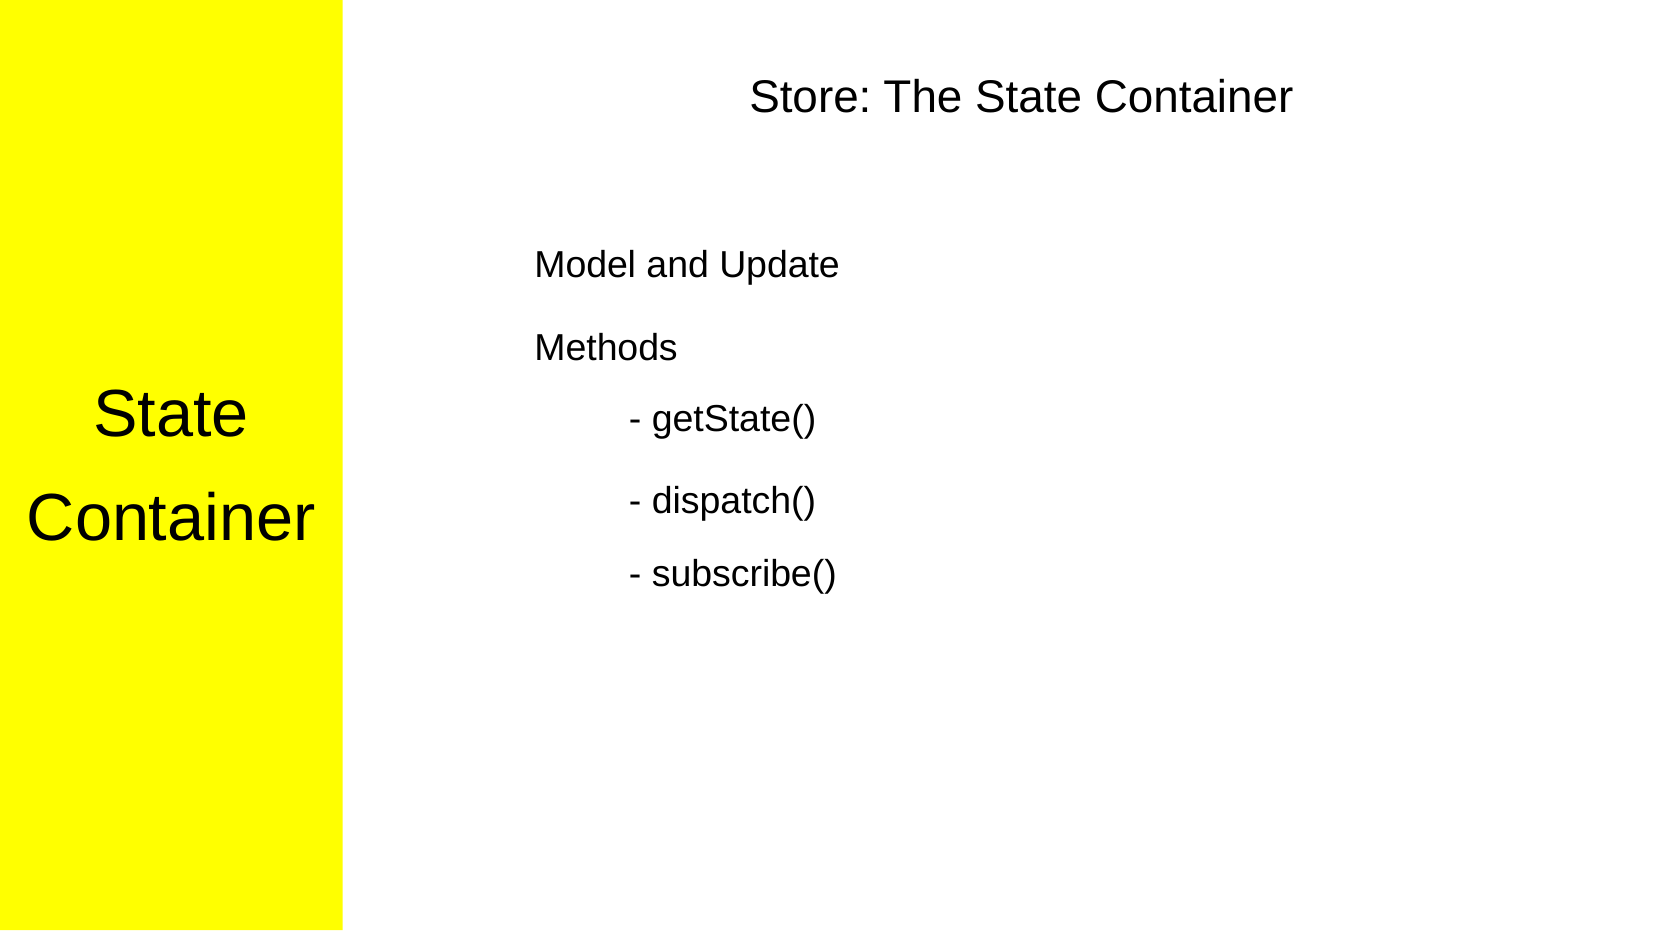

# State
Container
Store: The State Container
Model and Update
Methods
- getState()
- dispatch()
- subscribe()